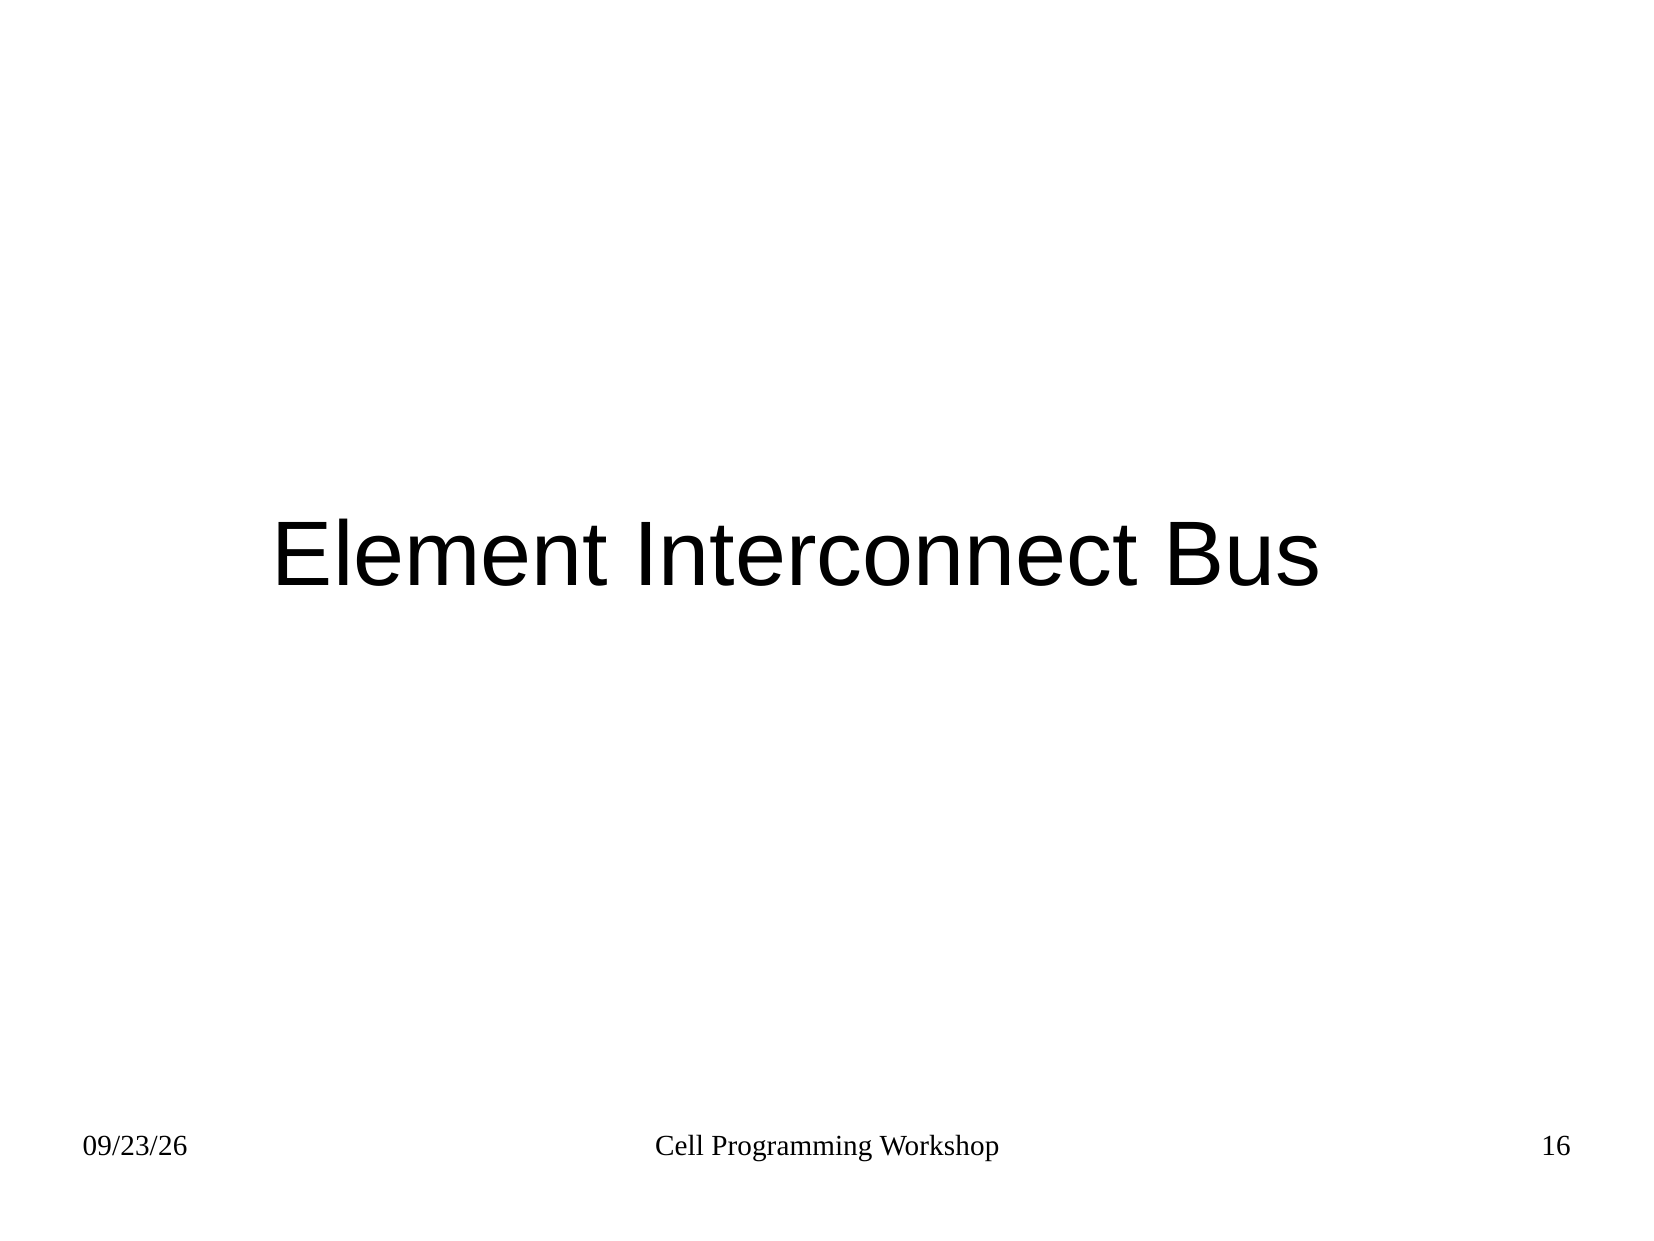

# Element Interconnect Bus
Cell Programming Workshop
16